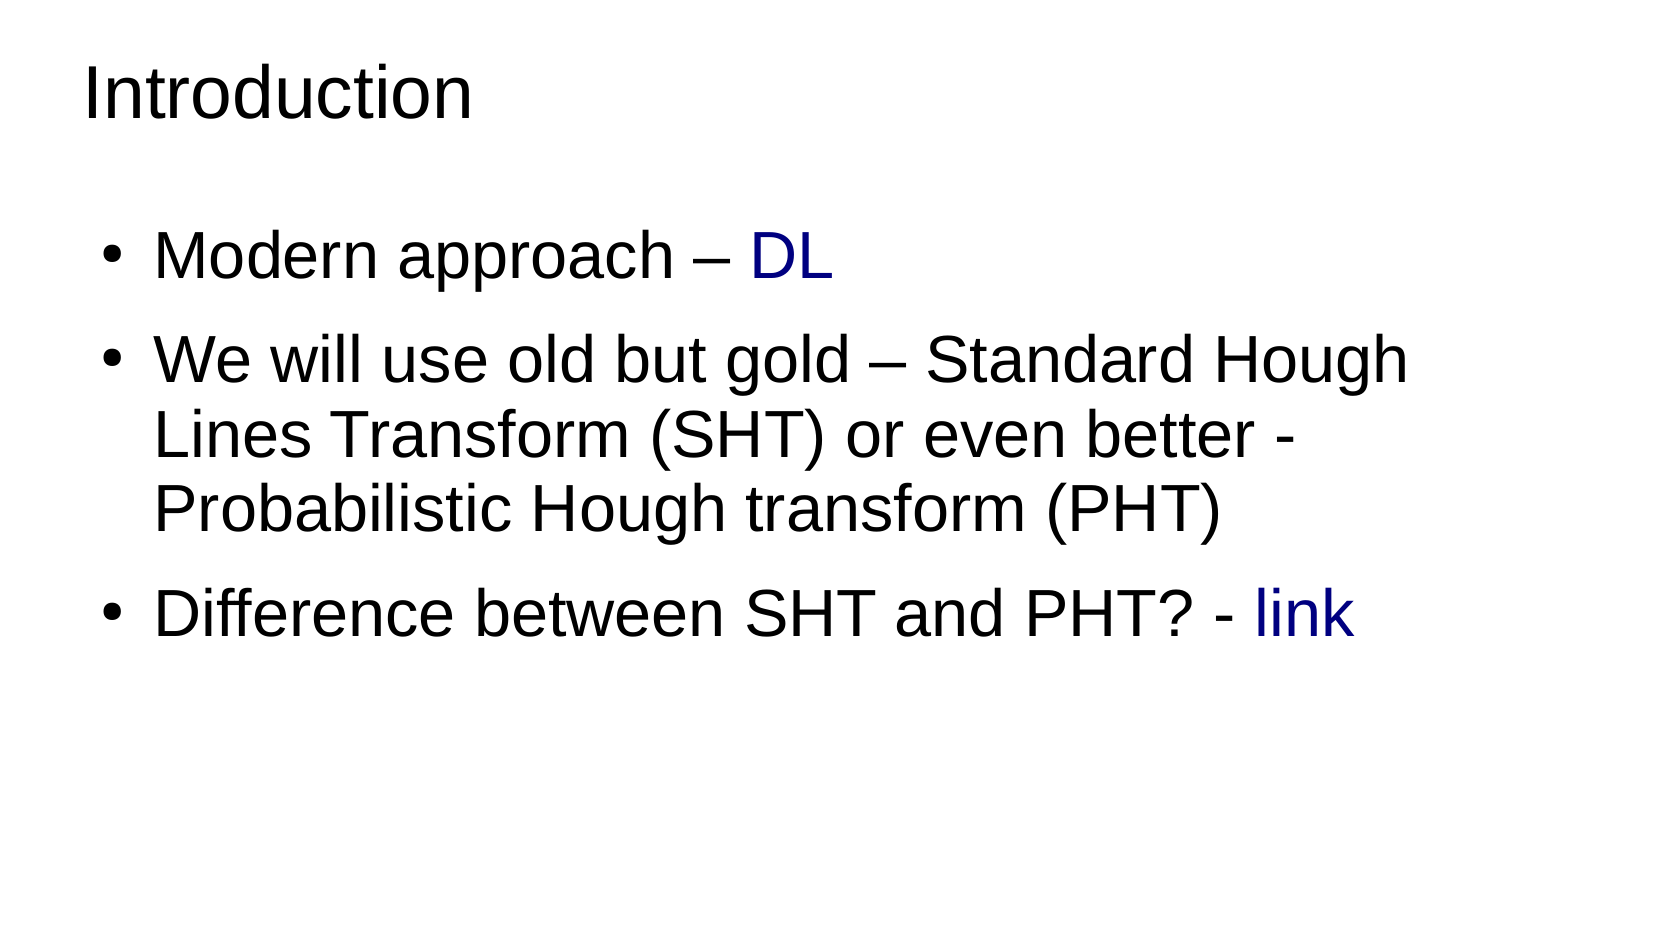

# Introduction
Modern approach – DL
We will use old but gold – Standard Hough Lines Transform (SHT) or even better - Probabilistic Hough transform (PHT)
Difference between SHT and PHT? - link